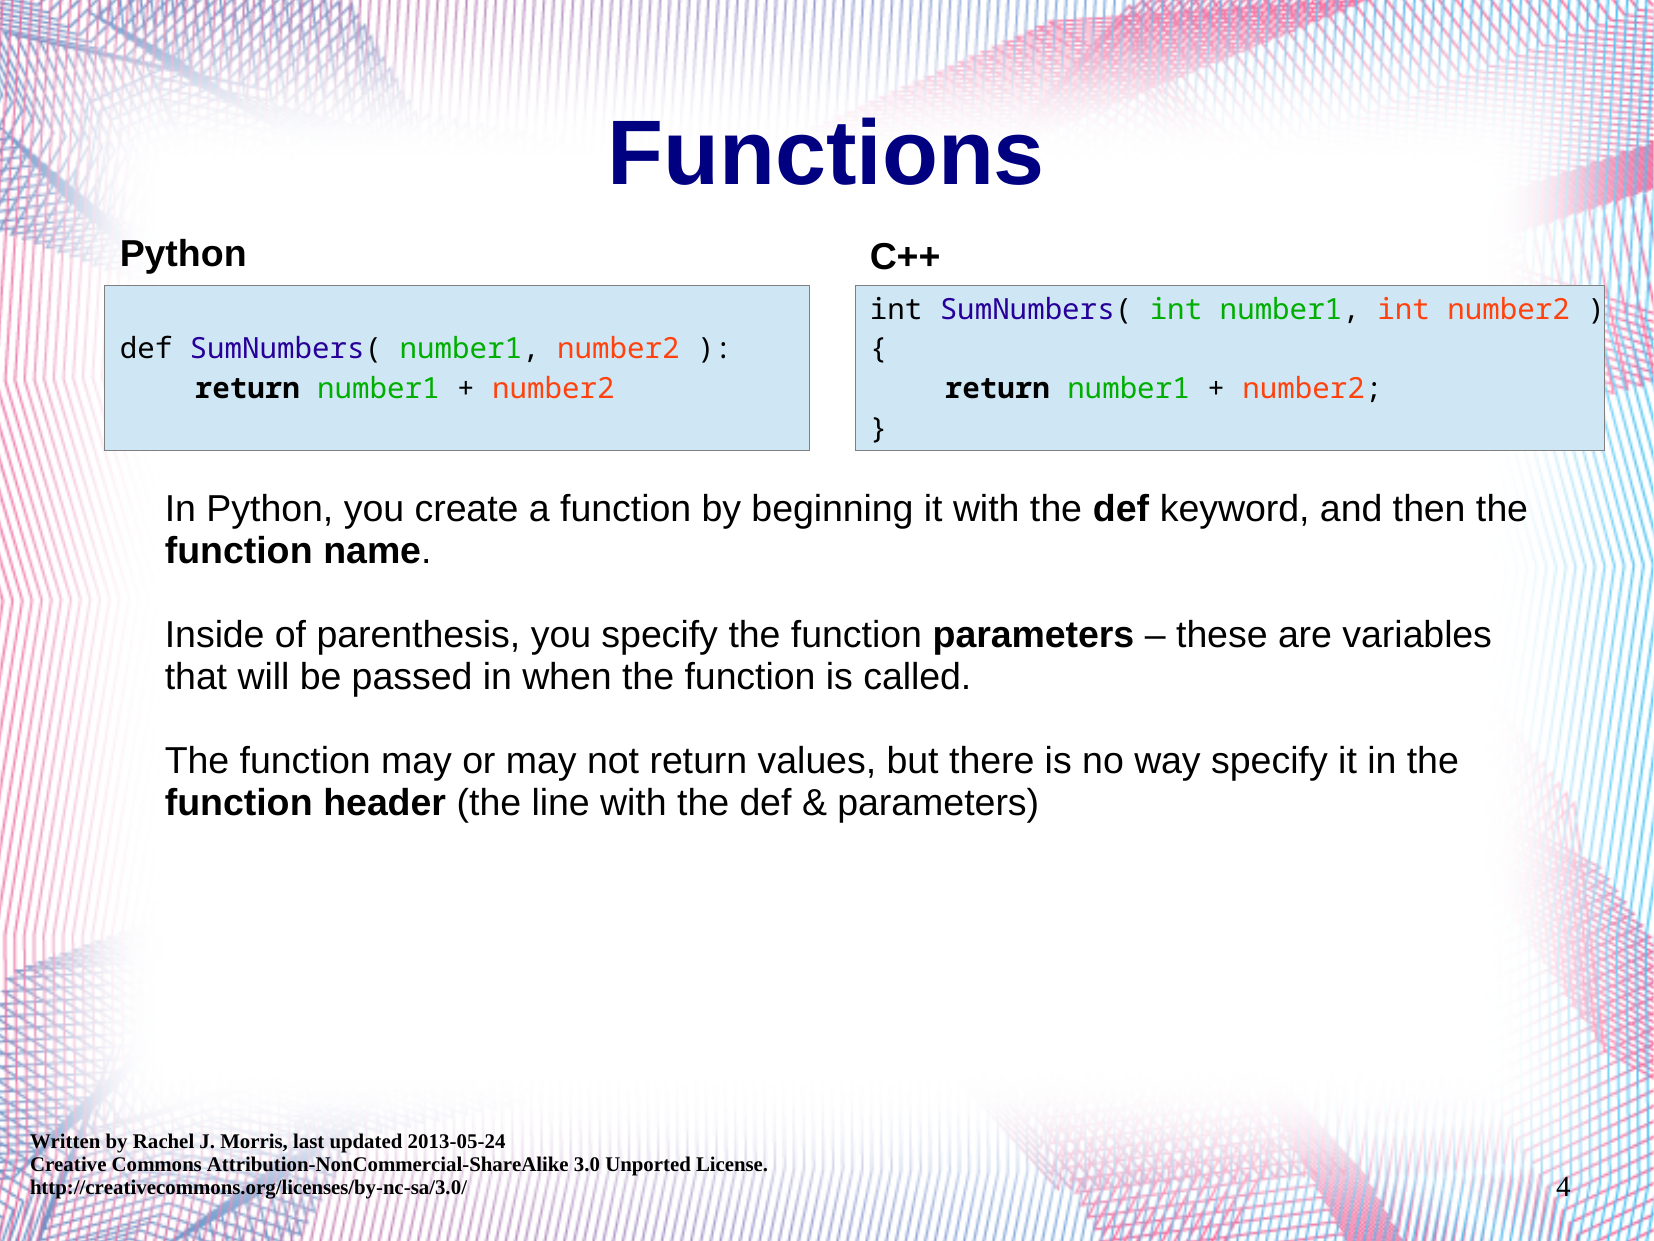

# Functions
Python
C++
def SumNumbers( number1, number2 ):
	return number1 + number2
int SumNumbers( int number1, int number2 )
{
	return number1 + number2;
}
In Python, you create a function by beginning it with the def keyword, and then the function name.
Inside of parenthesis, you specify the function parameters – these are variables that will be passed in when the function is called.
The function may or may not return values, but there is no way specify it in the function header (the line with the def & parameters)
4